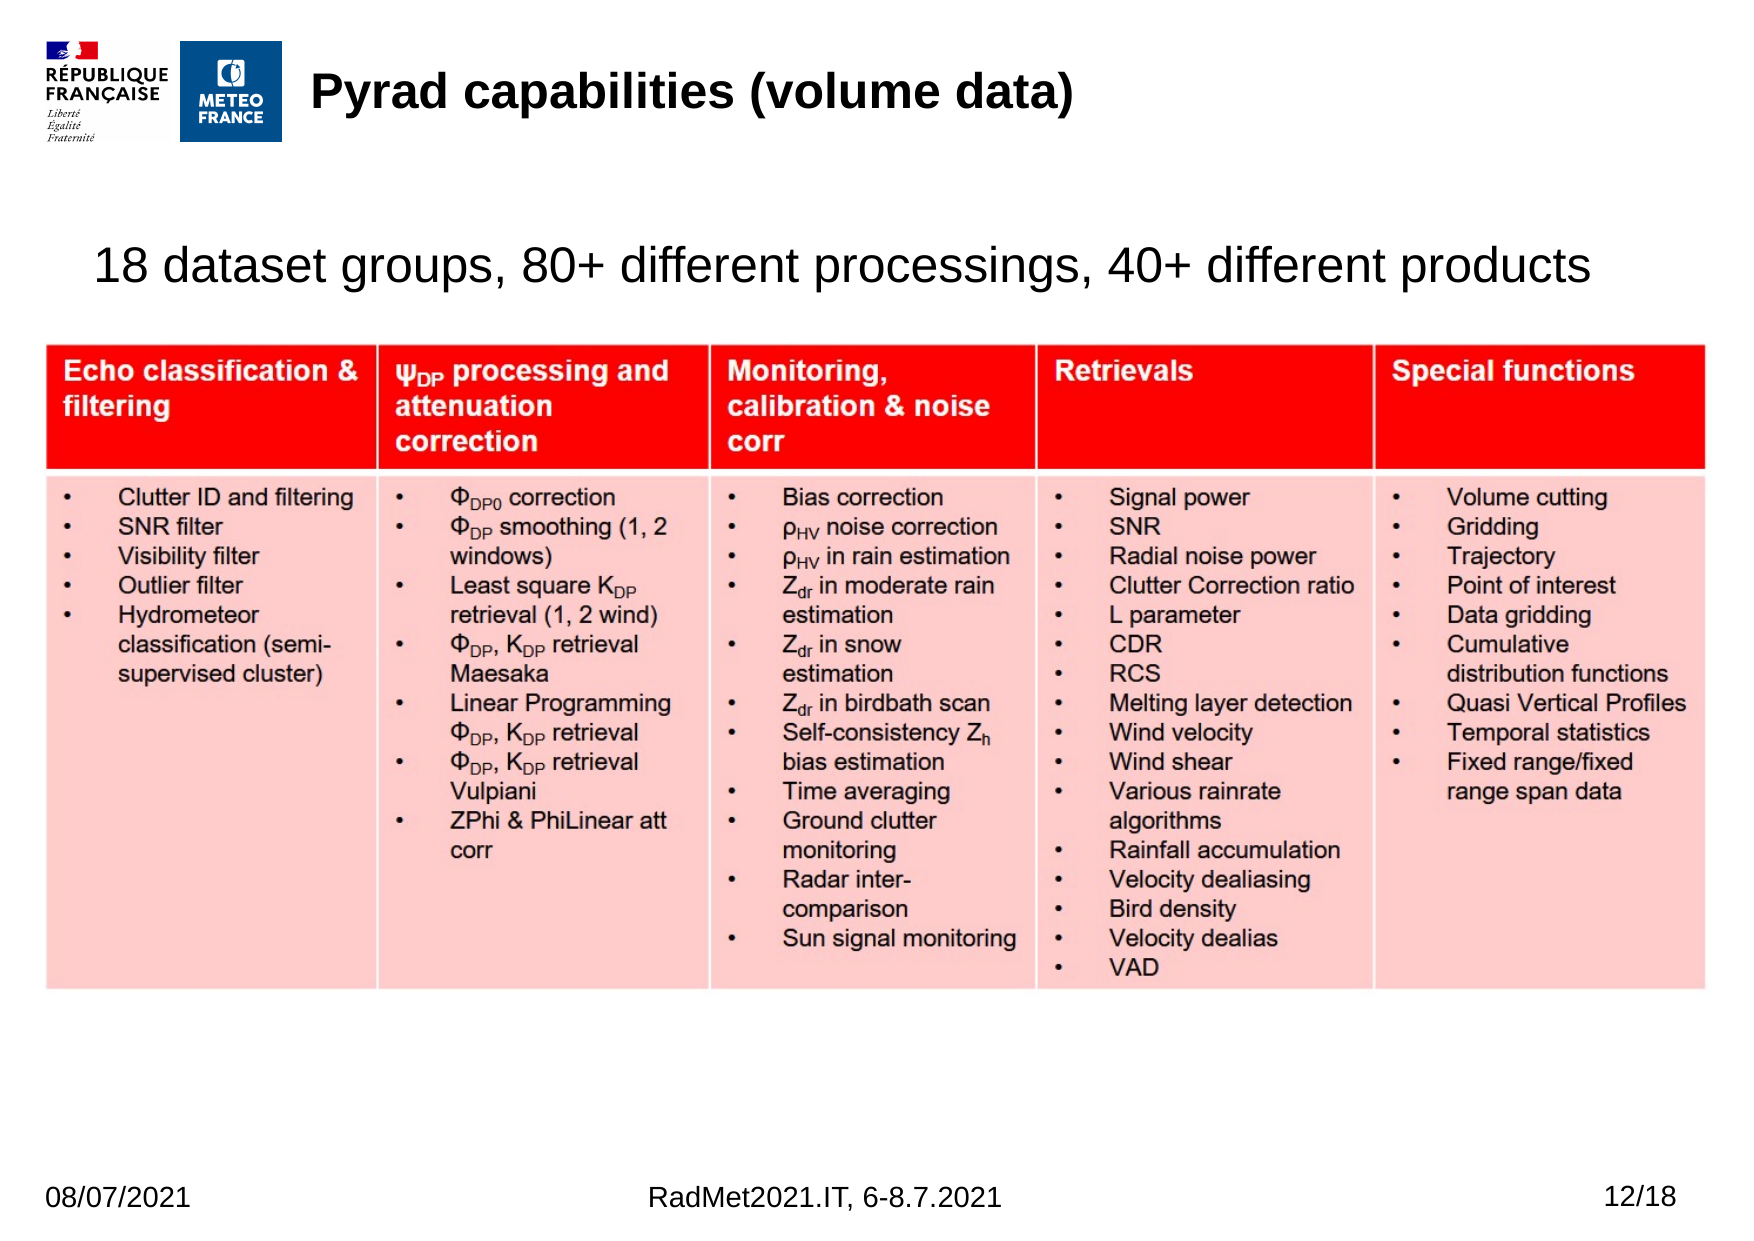

# Pyrad capabilities (volume data)
18 dataset groups, 80+ different processings, 40+ different products
12
08/07/2021
RadMet2021.IT, 6-8.7.2021